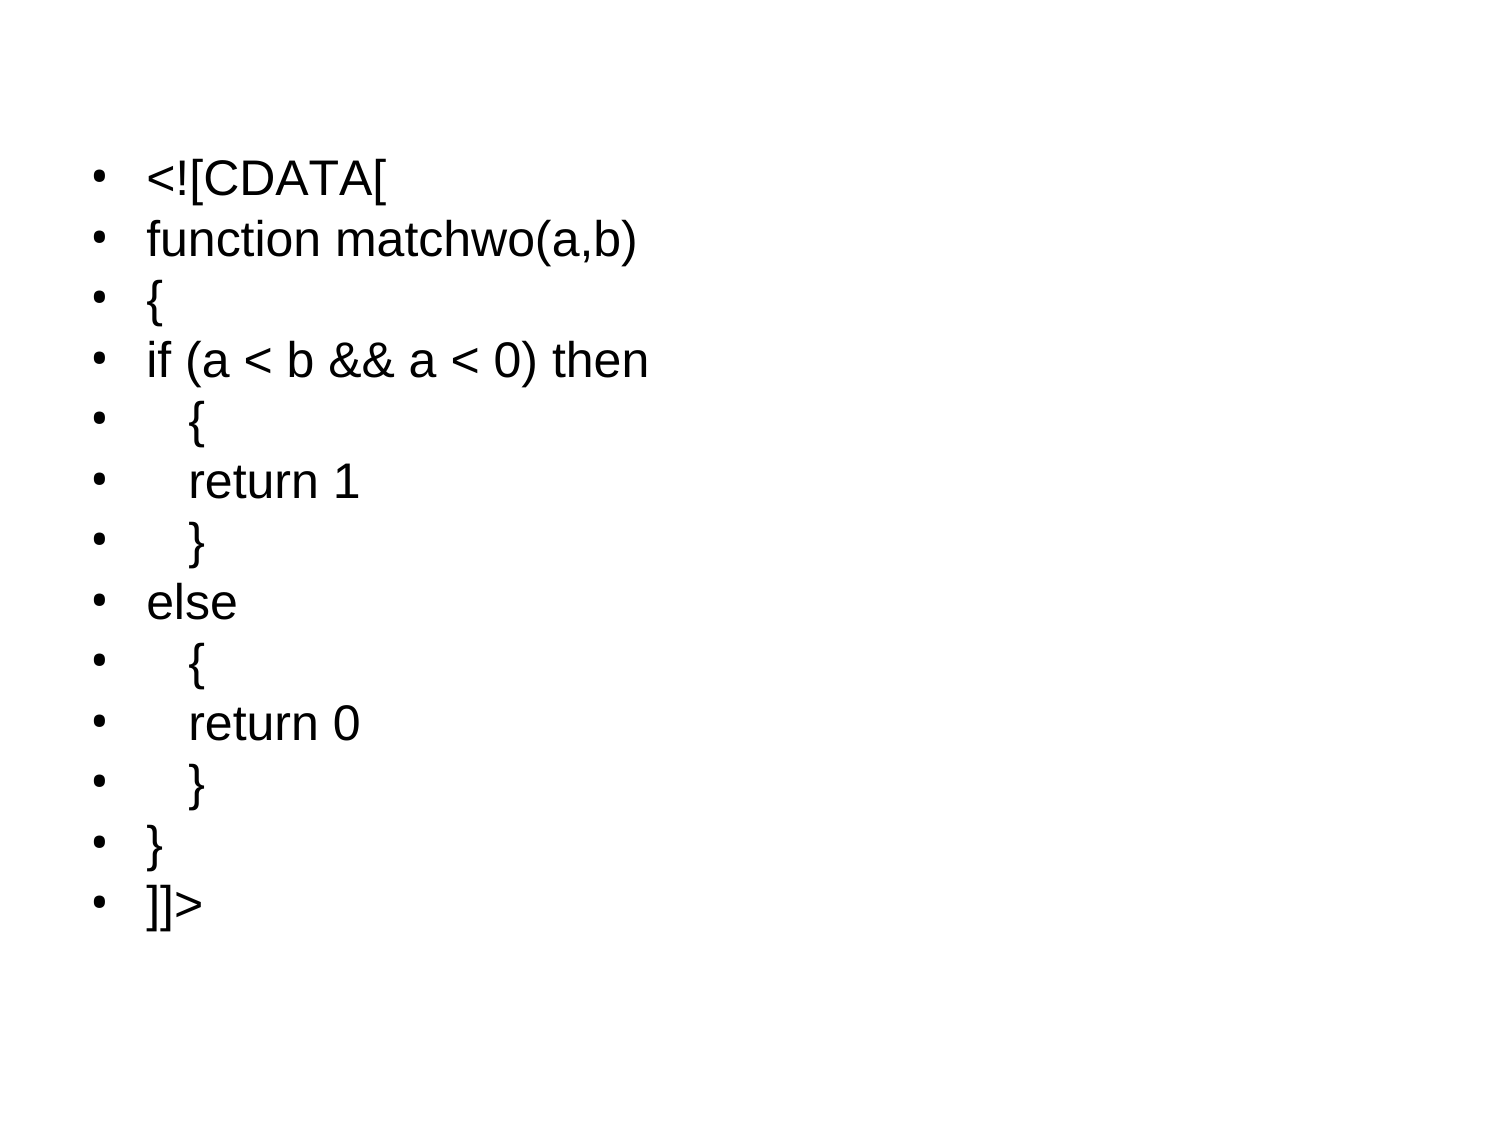

# <![CDATA[
function matchwo(a,b)
{
if (a < b && a < 0) then
 {
 return 1
 }
else
 {
 return 0
 }
}
]]>